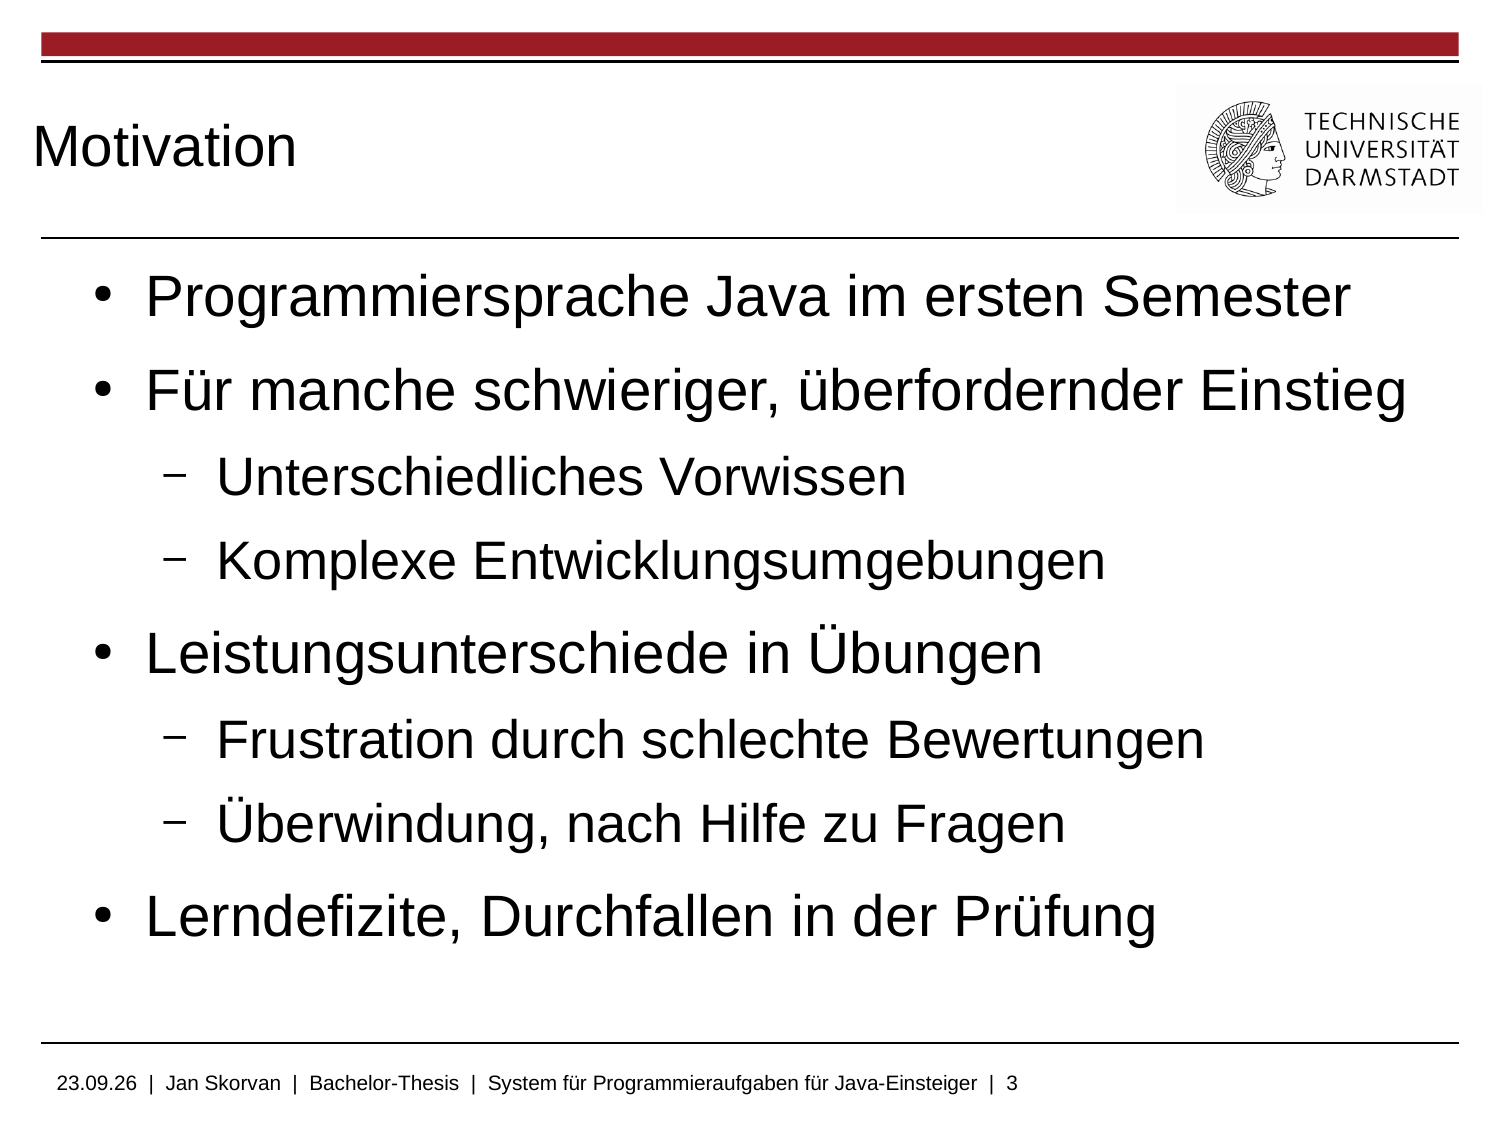

# Motivation
Programmiersprache Java im ersten Semester
Für manche schwieriger, überfordernder Einstieg
Unterschiedliches Vorwissen
Komplexe Entwicklungsumgebungen
Leistungsunterschiede in Übungen
Frustration durch schlechte Bewertungen
Überwindung, nach Hilfe zu Fragen
Lerndefizite, Durchfallen in der Prüfung